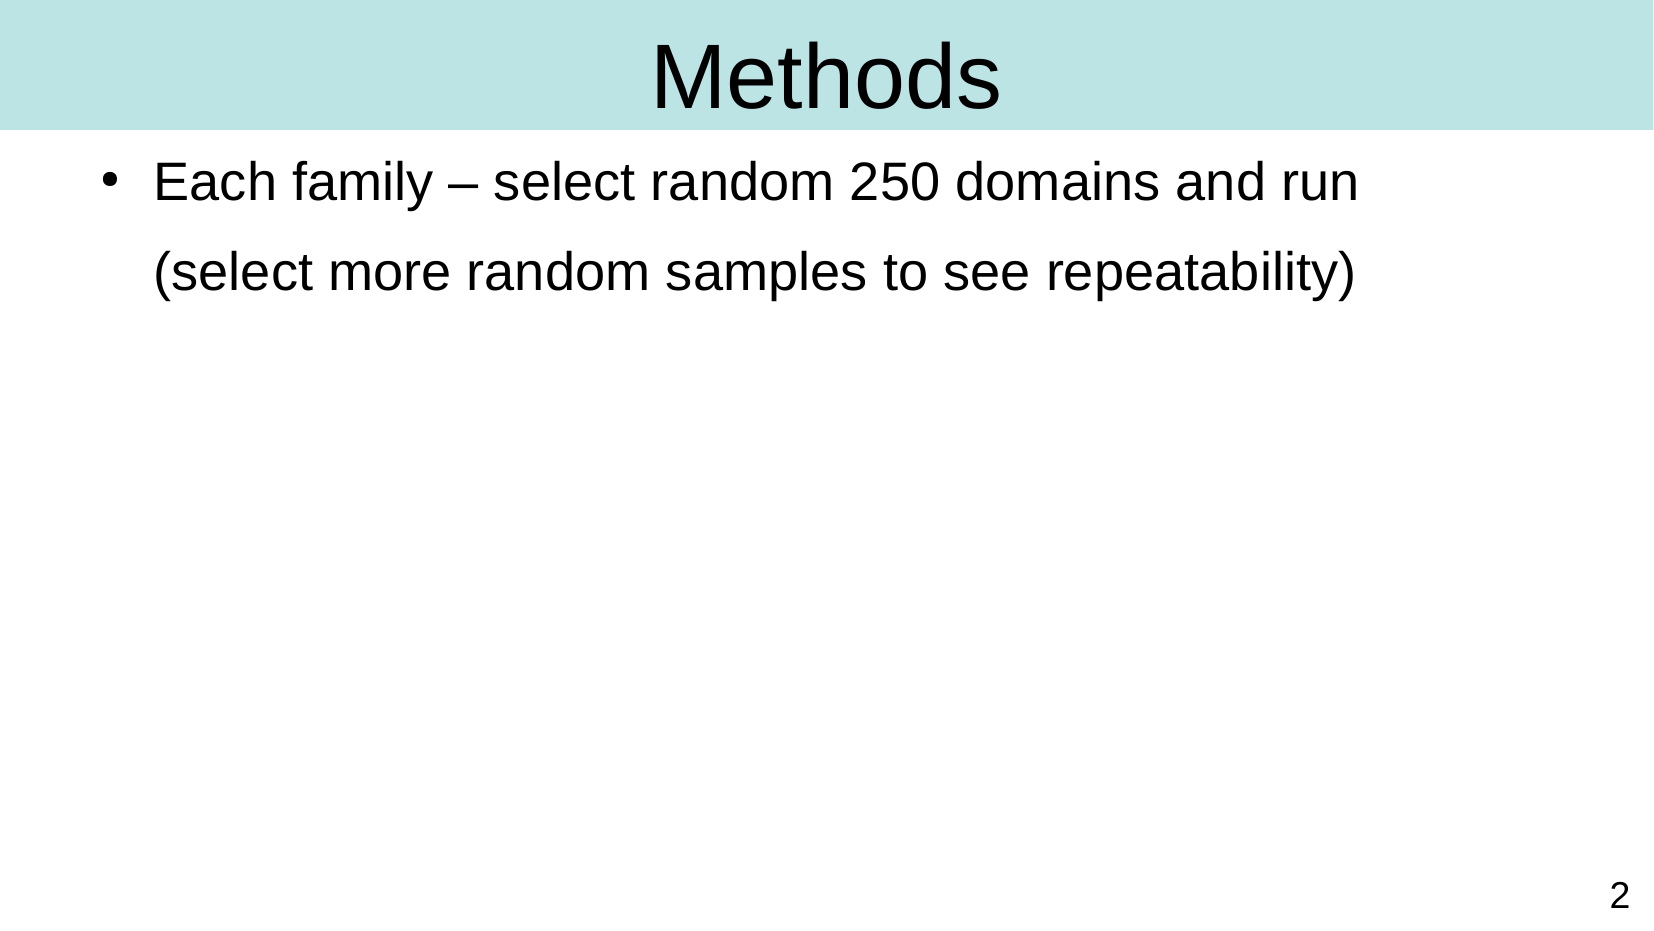

# Methods
Each family – select random 250 domains and run
(select more random samples to see repeatability)